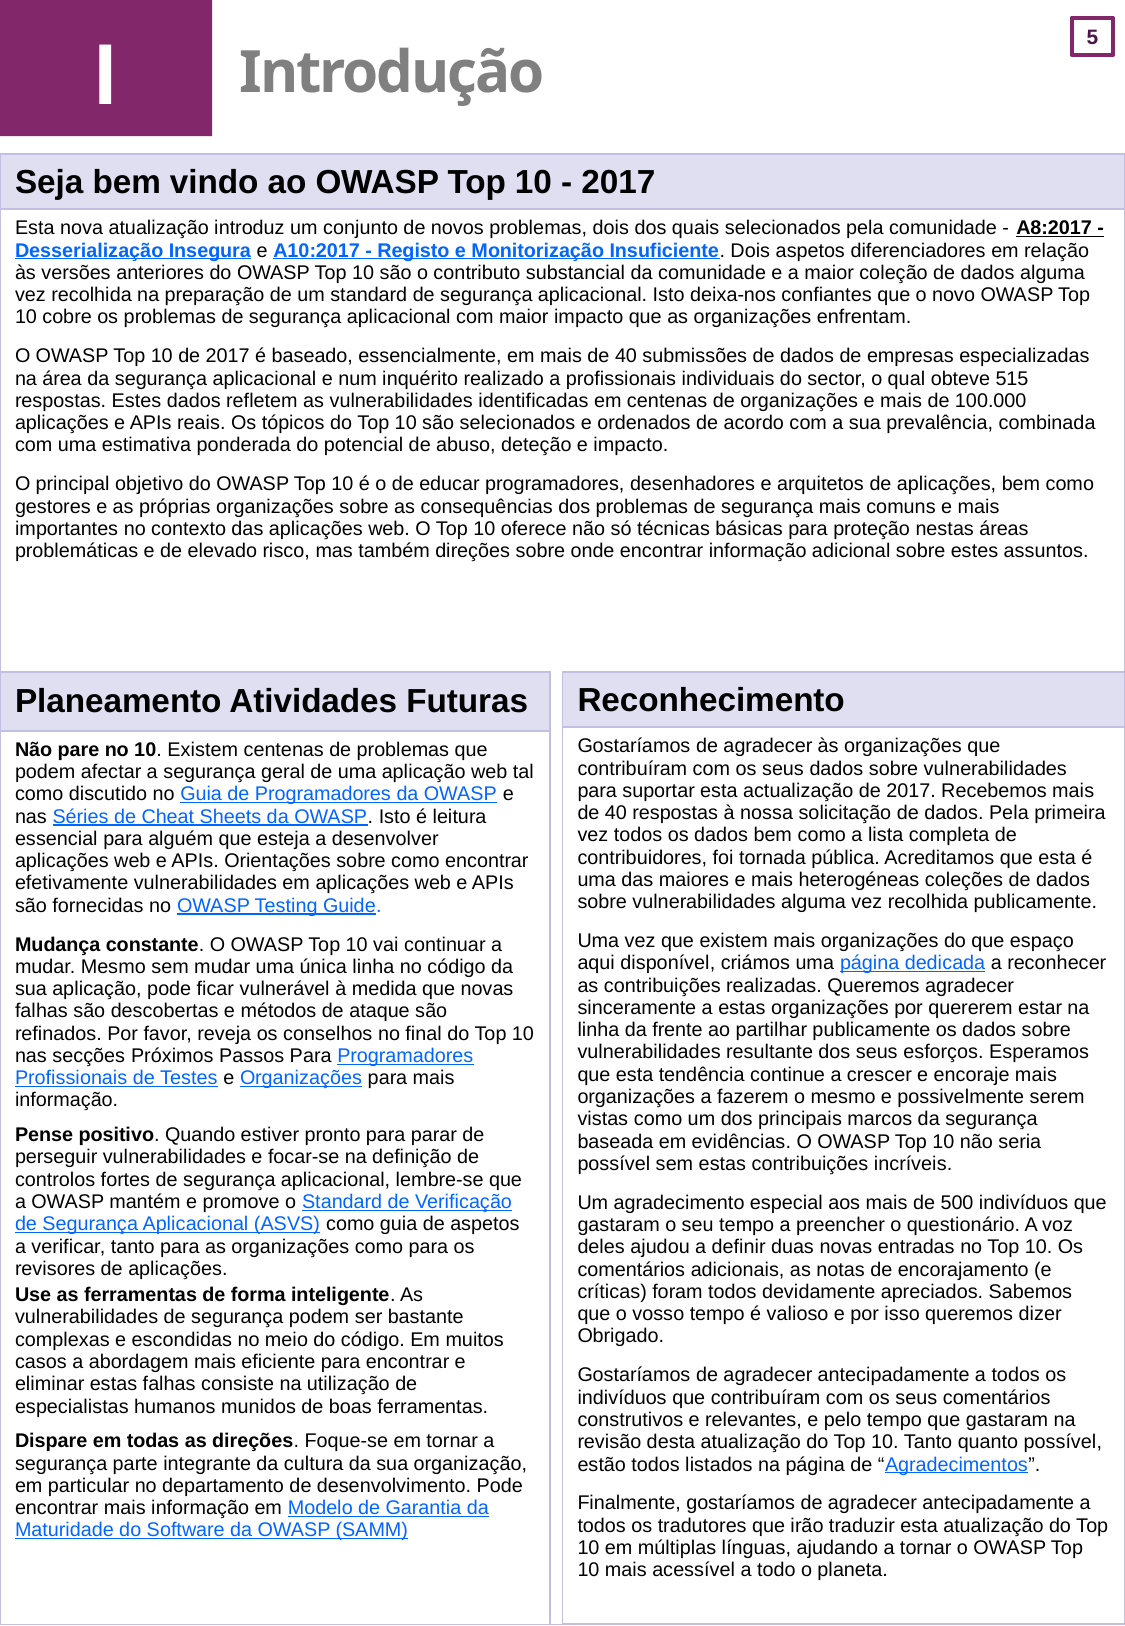

I
Introdução
| Seja bem vindo ao OWASP Top 10 - 2017 |
| --- |
| Esta nova atualização introduz um conjunto de novos problemas, dois dos quais selecionados pela comunidade - A8:2017 - Desserialização Insegura e A10:2017 - Registo e Monitorização Insuficiente. Dois aspetos diferenciadores em relação às versões anteriores do OWASP Top 10 são o contributo substancial da comunidade e a maior coleção de dados alguma vez recolhida na preparação de um standard de segurança aplicacional. Isto deixa-nos confiantes que o novo OWASP Top 10 cobre os problemas de segurança aplicacional com maior impacto que as organizações enfrentam. O OWASP Top 10 de 2017 é baseado, essencialmente, em mais de 40 submissões de dados de empresas especializadas na área da segurança aplicacional e num inquérito realizado a profissionais individuais do sector, o qual obteve 515 respostas. Estes dados refletem as vulnerabilidades identificadas em centenas de organizações e mais de 100.000 aplicações e APIs reais. Os tópicos do Top 10 são selecionados e ordenados de acordo com a sua prevalência, combinada com uma estimativa ponderada do potencial de abuso, deteção e impacto. O principal objetivo do OWASP Top 10 é o de educar programadores, desenhadores e arquitetos de aplicações, bem como gestores e as próprias organizações sobre as consequências dos problemas de segurança mais comuns e mais importantes no contexto das aplicações web. O Top 10 oferece não só técnicas básicas para proteção nestas áreas problemáticas e de elevado risco, mas também direções sobre onde encontrar informação adicional sobre estes assuntos. |
| Planeamento Atividades Futuras |
| --- |
| Não pare no 10. Existem centenas de problemas que podem afectar a segurança geral de uma aplicação web tal como discutido no Guia de Programadores da OWASP e nas Séries de Cheat Sheets da OWASP. Isto é leitura essencial para alguém que esteja a desenvolver aplicações web e APIs. Orientações sobre como encontrar efetivamente vulnerabilidades em aplicações web e APIs são fornecidas no OWASP Testing Guide. Mudança constante. O OWASP Top 10 vai continuar a mudar. Mesmo sem mudar uma única linha no código da sua aplicação, pode ficar vulnerável à medida que novas falhas são descobertas e métodos de ataque são refinados. Por favor, reveja os conselhos no final do Top 10 nas secções Próximos Passos Para ProgramadoresProfissionais de Testes e Organizações para mais informação. Pense positivo. Quando estiver pronto para parar de perseguir vulnerabilidades e focar-se na definição de controlos fortes de segurança aplicacional, lembre-se que a OWASP mantém e promove o Standard de Verificaçãode Segurança Aplicacional (ASVS) como guia de aspetos a verificar, tanto para as organizações como para os revisores de aplicações. Use as ferramentas de forma inteligente. As vulnerabilidades de segurança podem ser bastante complexas e escondidas no meio do código. Em muitos casos a abordagem mais eficiente para encontrar e eliminar estas falhas consiste na utilização de especialistas humanos munidos de boas ferramentas. Dispare em todas as direções. Foque-se em tornar a segurança parte integrante da cultura da sua organização, em particular no departamento de desenvolvimento. Pode encontrar mais informação em Modelo de Garantia daMaturidade do Software da OWASP (SAMM) |
| Reconhecimento |
| --- |
| Gostaríamos de agradecer às organizações que contribuíram com os seus dados sobre vulnerabilidades para suportar esta actualização de 2017. Recebemos mais de 40 respostas à nossa solicitação de dados. Pela primeira vez todos os dados bem como a lista completa de contribuidores, foi tornada pública. Acreditamos que esta é uma das maiores e mais heterogéneas coleções de dados sobre vulnerabilidades alguma vez recolhida publicamente. Uma vez que existem mais organizações do que espaço aqui disponível, criámos uma página dedicada a reconhecer as contribuições realizadas. Queremos agradecer sinceramente a estas organizações por quererem estar na linha da frente ao partilhar publicamente os dados sobre vulnerabilidades resultante dos seus esforços. Esperamos que esta tendência continue a crescer e encoraje mais organizações a fazerem o mesmo e possivelmente serem vistas como um dos principais marcos da segurança baseada em evidências. O OWASP Top 10 não seria possível sem estas contribuições incríveis. Um agradecimento especial aos mais de 500 indivíduos que gastaram o seu tempo a preencher o questionário. A voz deles ajudou a definir duas novas entradas no Top 10. Os comentários adicionais, as notas de encorajamento (e críticas) foram todos devidamente apreciados. Sabemos que o vosso tempo é valioso e por isso queremos dizer Obrigado. Gostaríamos de agradecer antecipadamente a todos os indivíduos que contribuíram com os seus comentários construtivos e relevantes, e pelo tempo que gastaram na revisão desta atualização do Top 10. Tanto quanto possível, estão todos listados na página de “Agradecimentos”. Finalmente, gostaríamos de agradecer antecipadamente a todos os tradutores que irão traduzir esta atualização do Top 10 em múltiplas línguas, ajudando a tornar o OWASP Top 10 mais acessível a todo o planeta. |